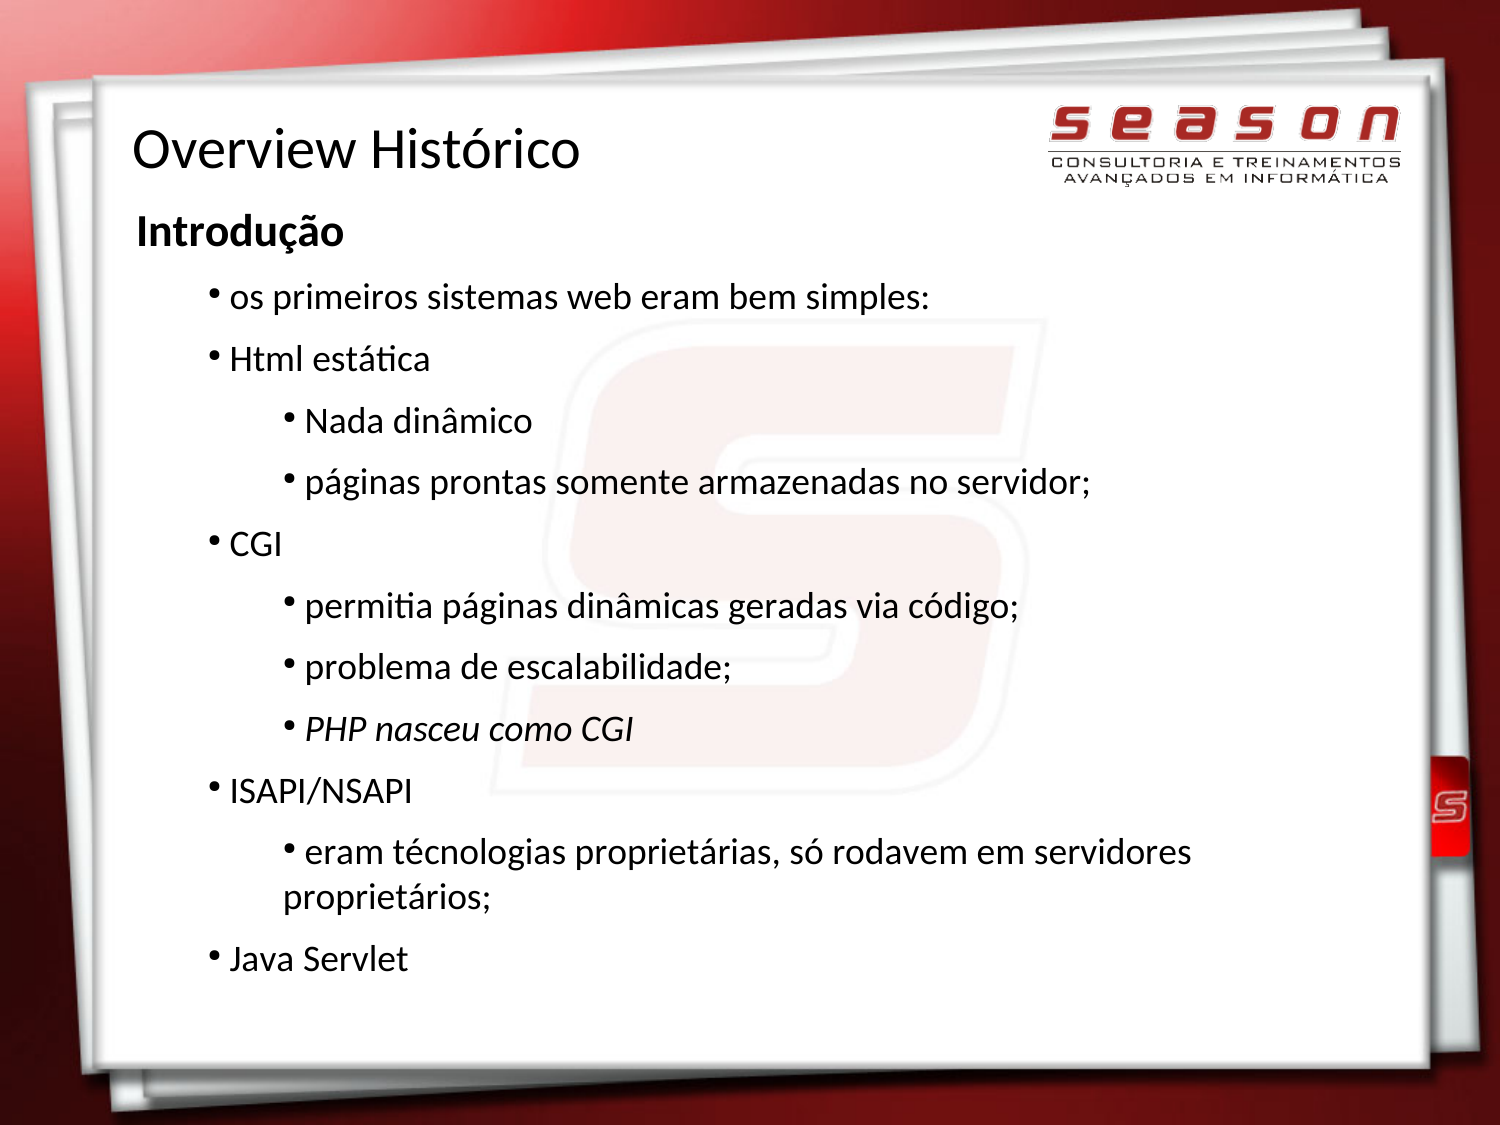

# Overview Histórico
Introdução
 os primeiros sistemas web eram bem simples:
 Html estática
 Nada dinâmico
 páginas prontas somente armazenadas no servidor;
 CGI
 permitia páginas dinâmicas geradas via código;
 problema de escalabilidade;
 PHP nasceu como CGI
 ISAPI/NSAPI
 eram técnologias proprietárias, só rodavem em servidores proprietários;
 Java Servlet